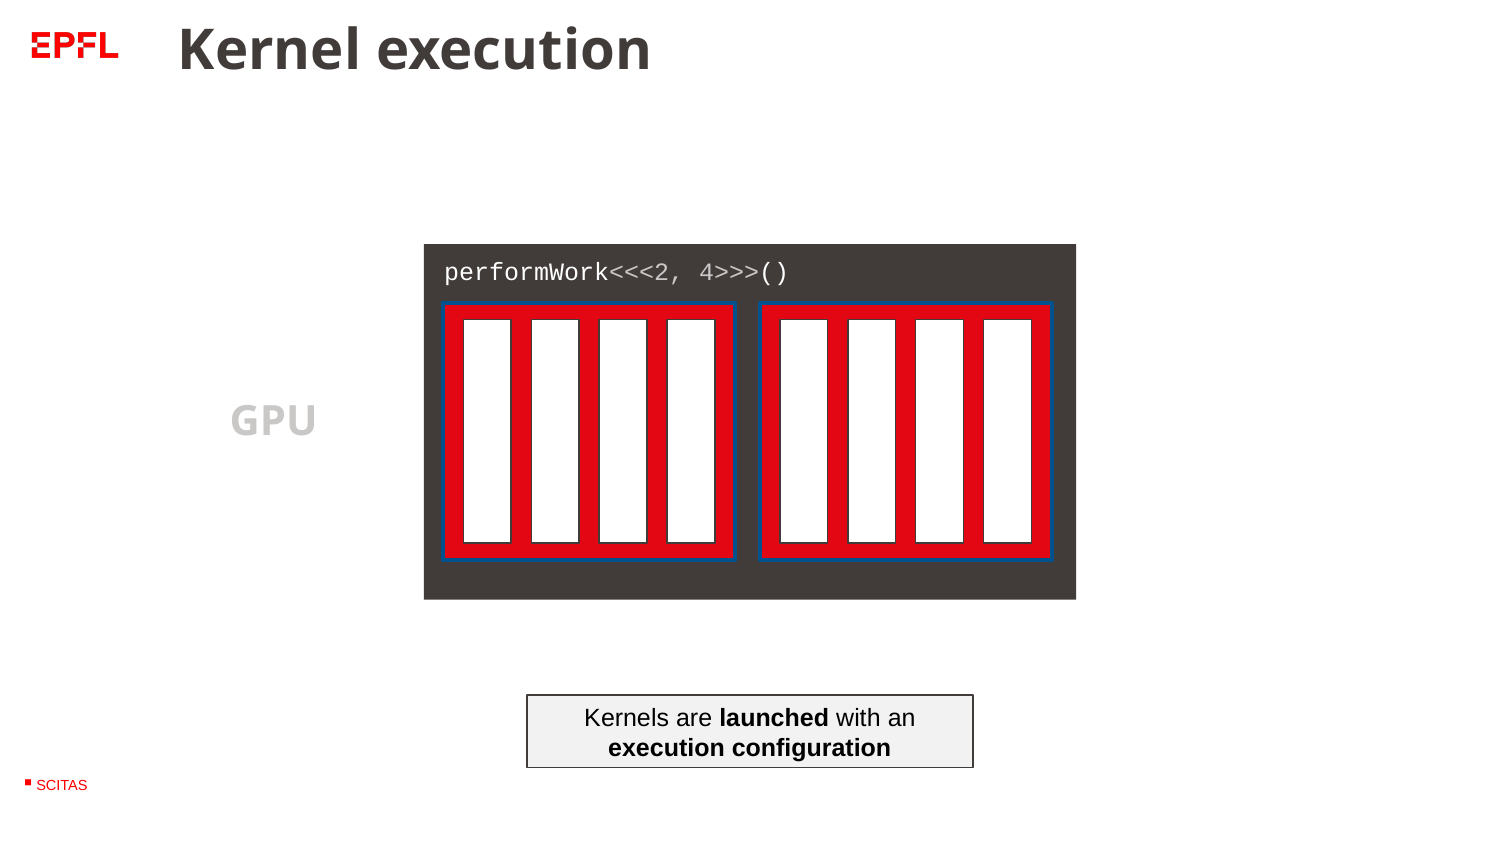

# Kernel execution
performWork<<<2, 4>>>()
GPU
Kernels are launched with an execution configuration